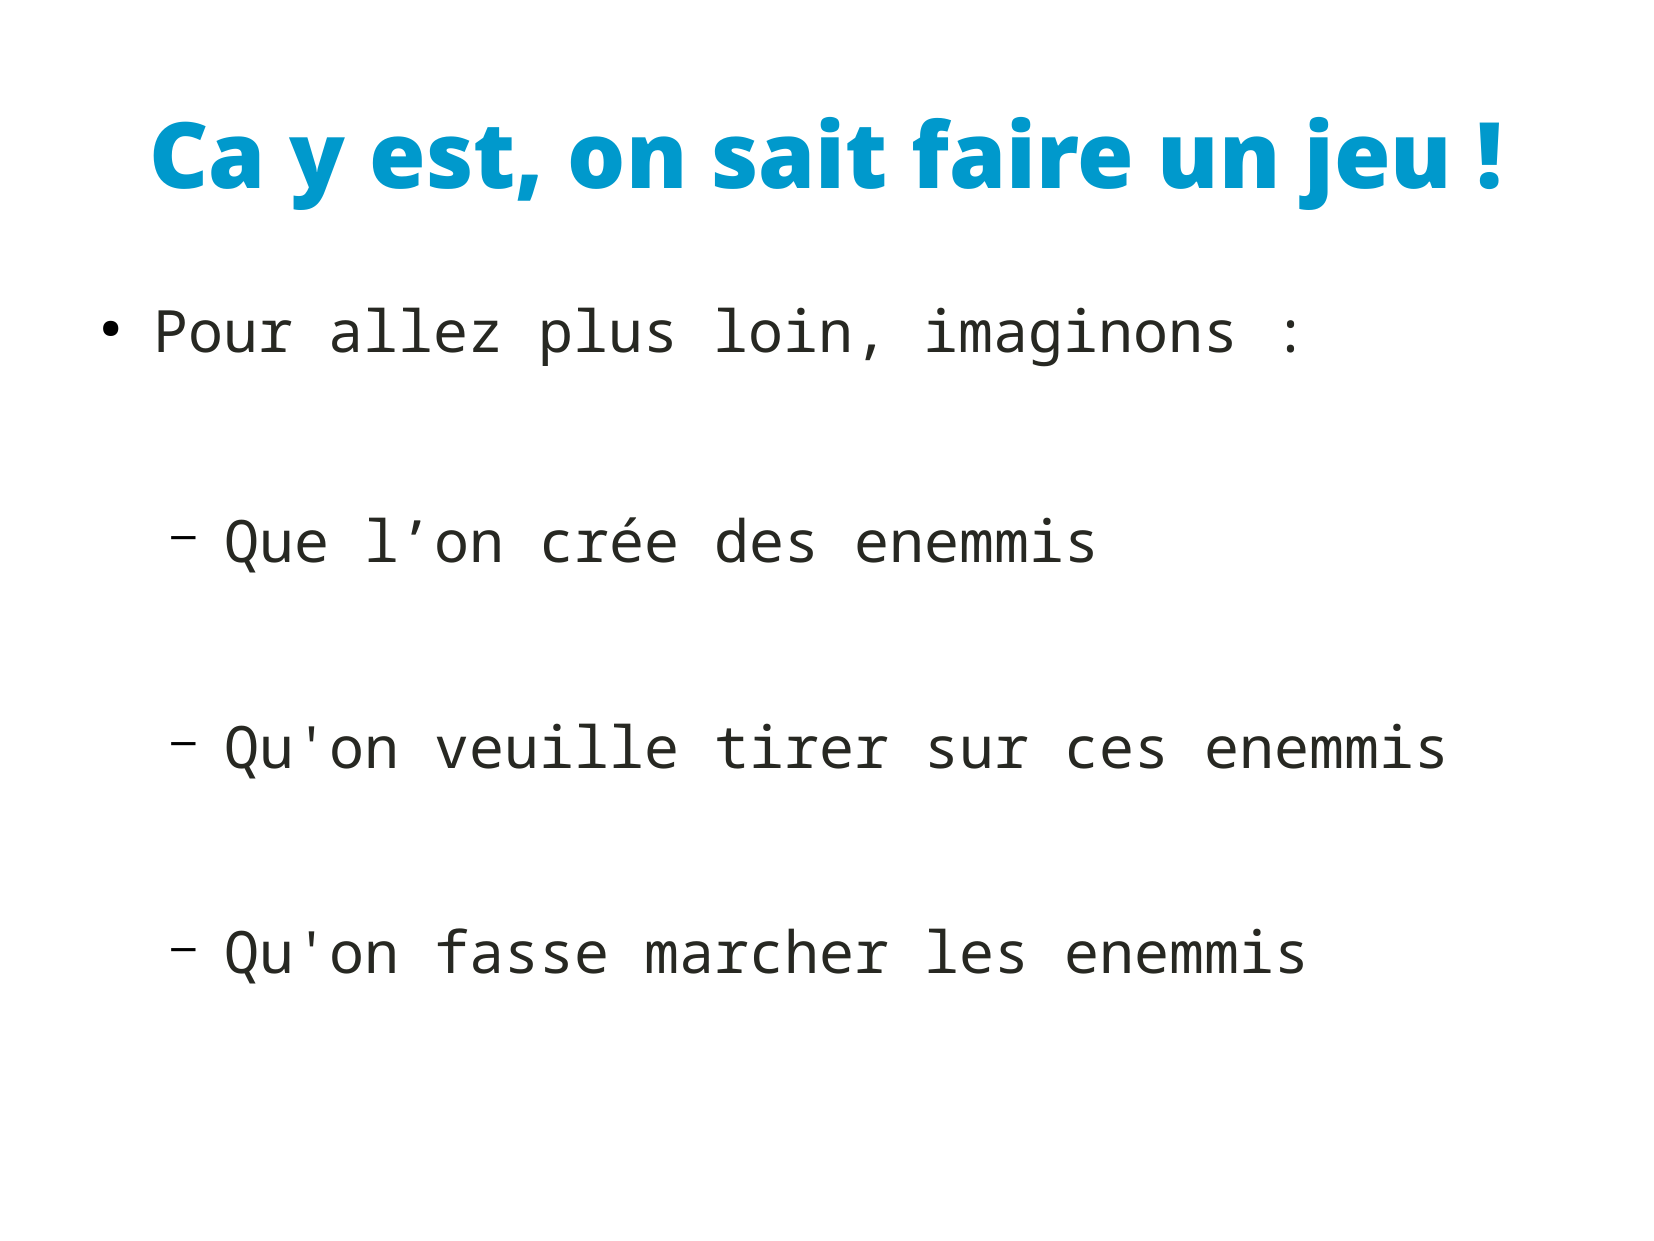

# Ca y est, on sait faire un jeu !
Pour allez plus loin, imaginons :
Que l’on crée des enemmis
Qu'on veuille tirer sur ces enemmis
Qu'on fasse marcher les enemmis